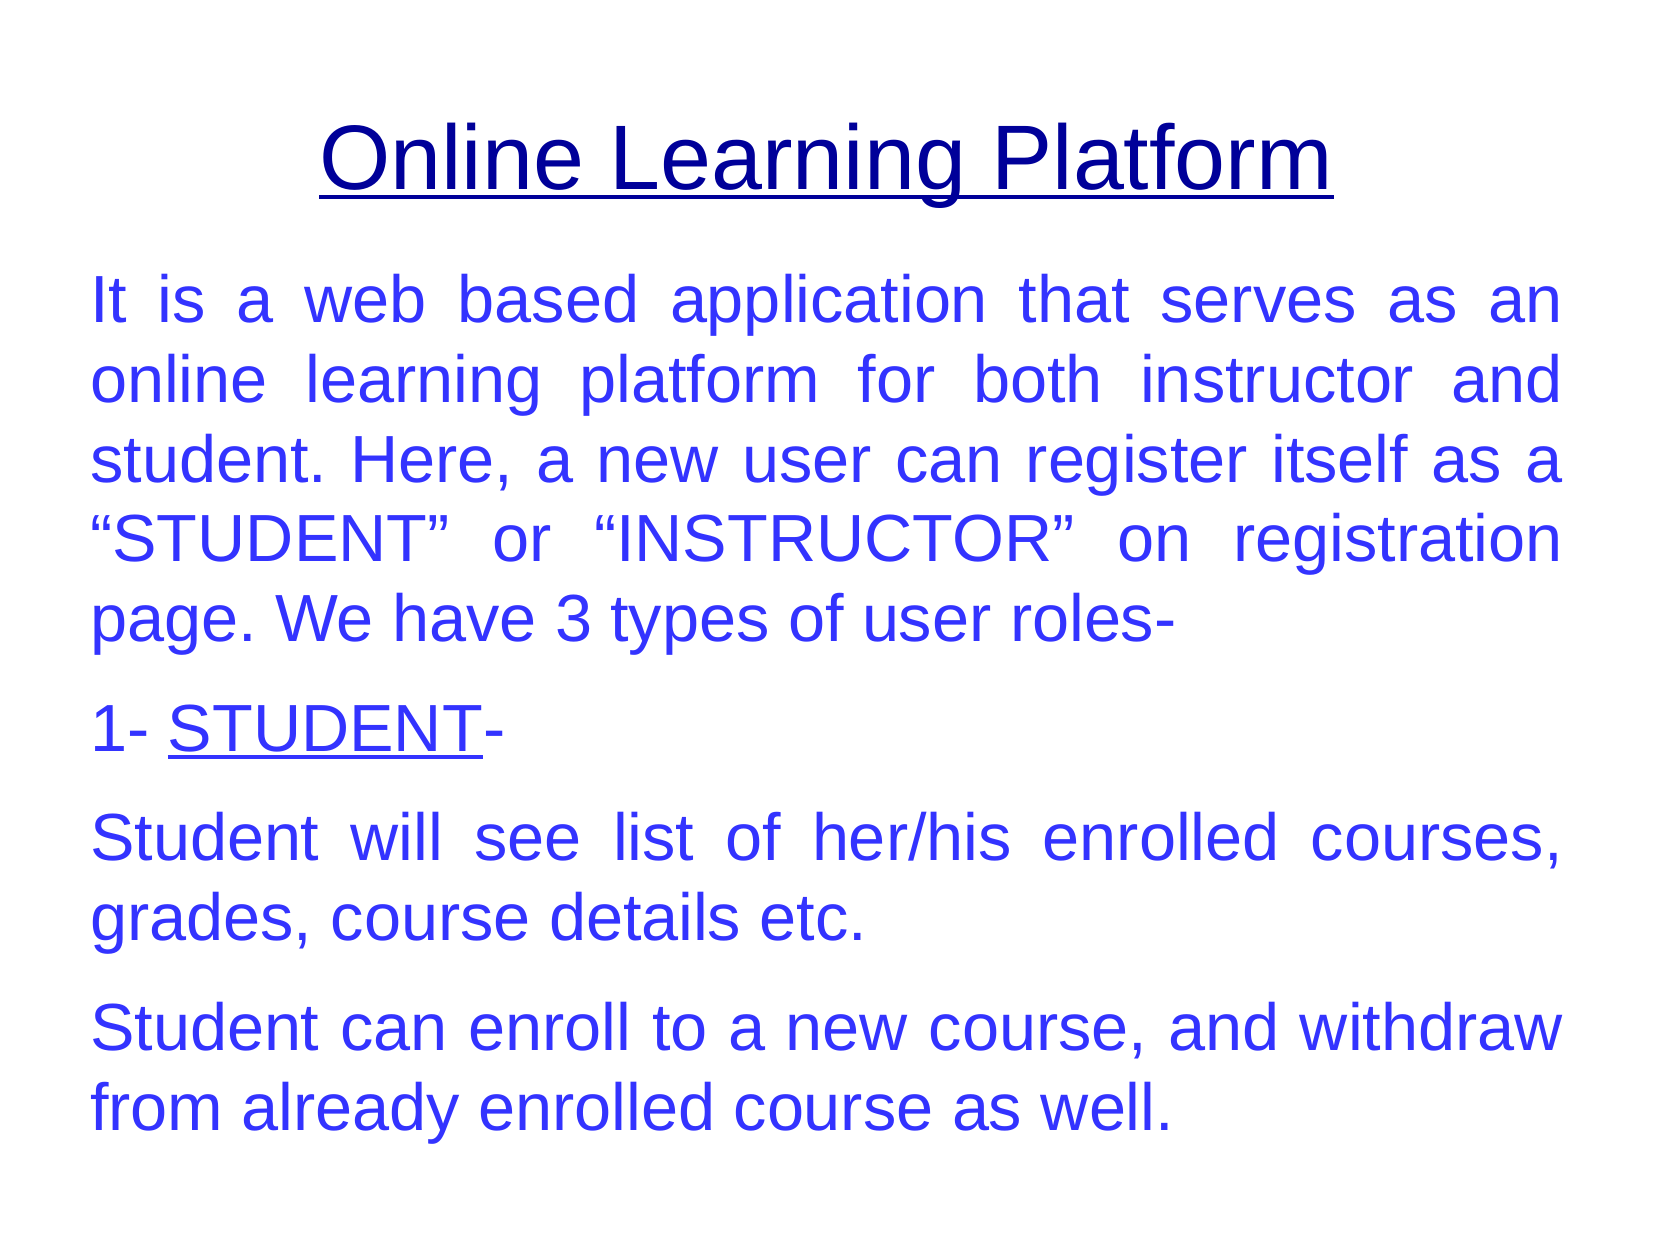

It is a web based application that serves as an online learning platform for both instructor and student. Here, a new user can register itself as a “STUDENT” or “INSTRUCTOR” on registration page. We have 3 types of user roles-
1- STUDENT-
Student will see list of her/his enrolled courses, grades, course details etc.
Student can enroll to a new course, and withdraw from already enrolled course as well.
# Online Learning Platform